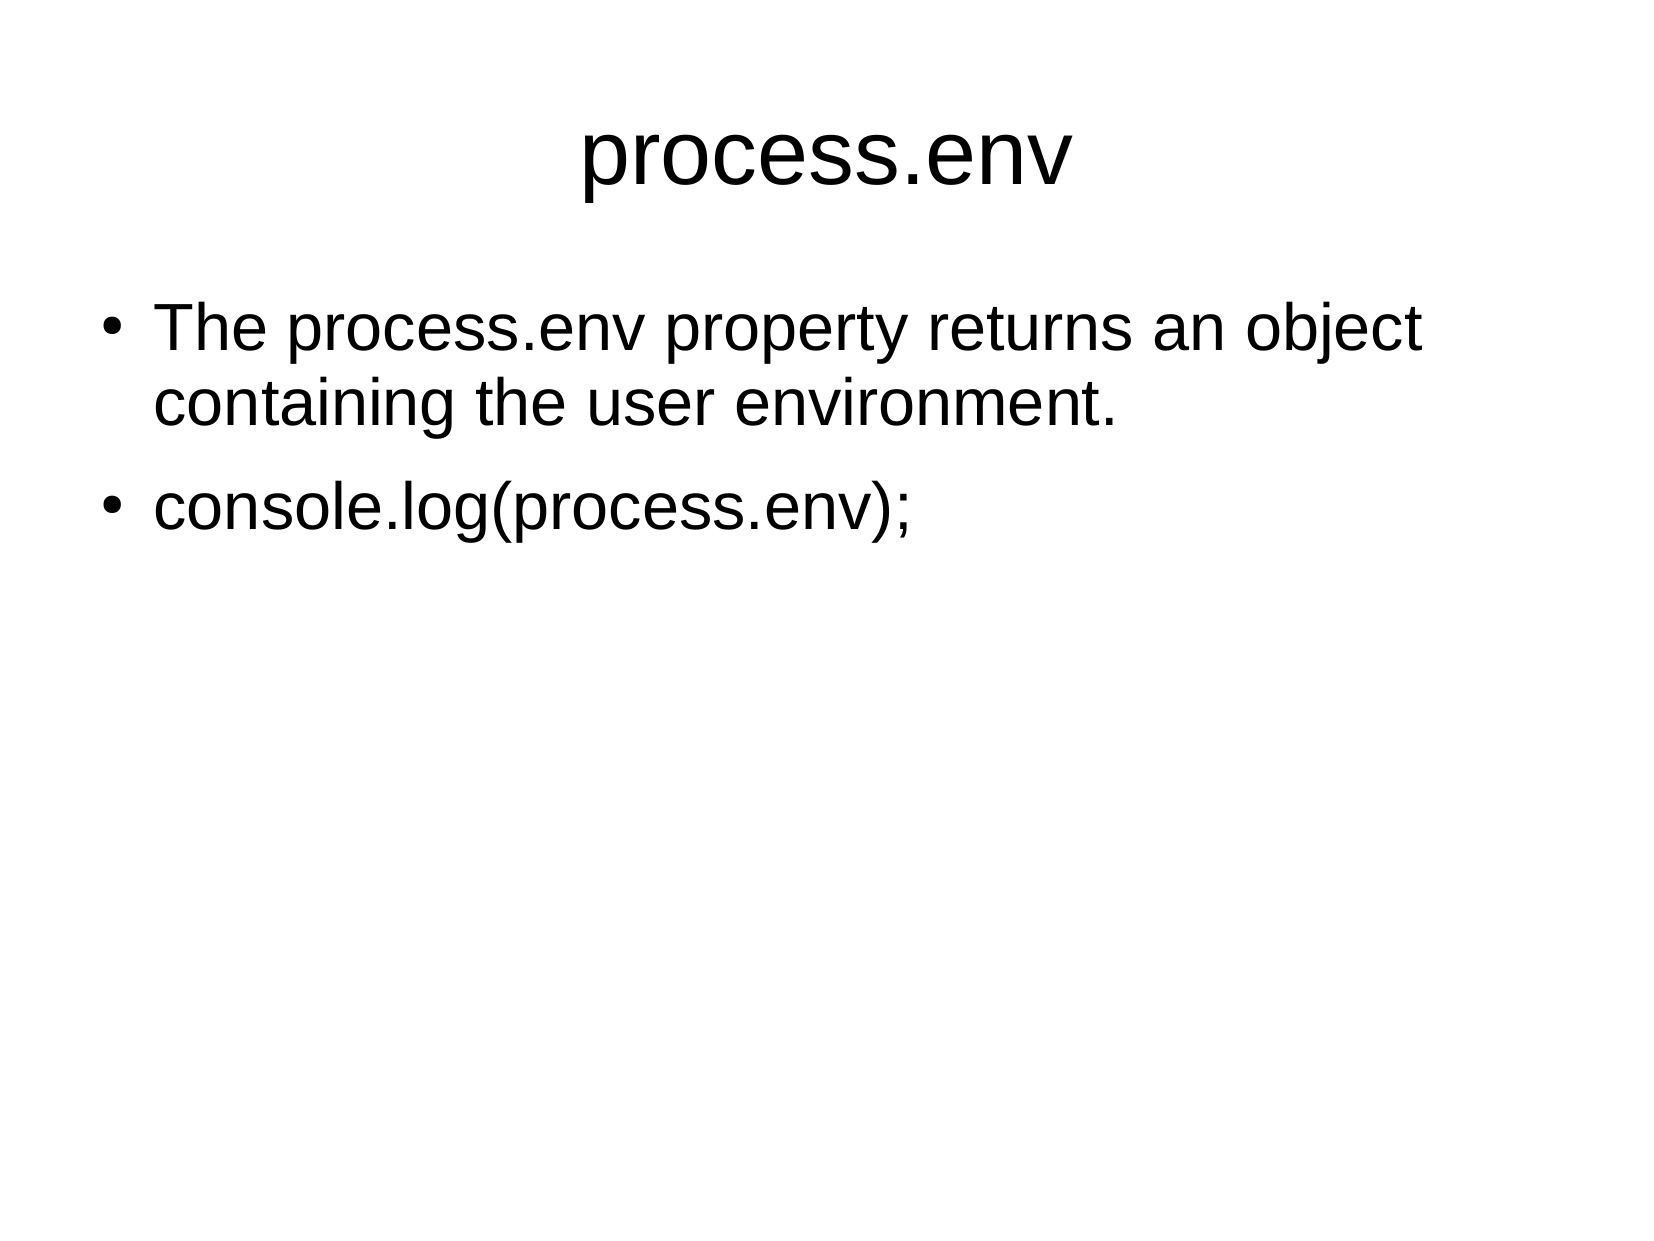

# process.env
The process.env property returns an object containing the user environment.
console.log(process.env);